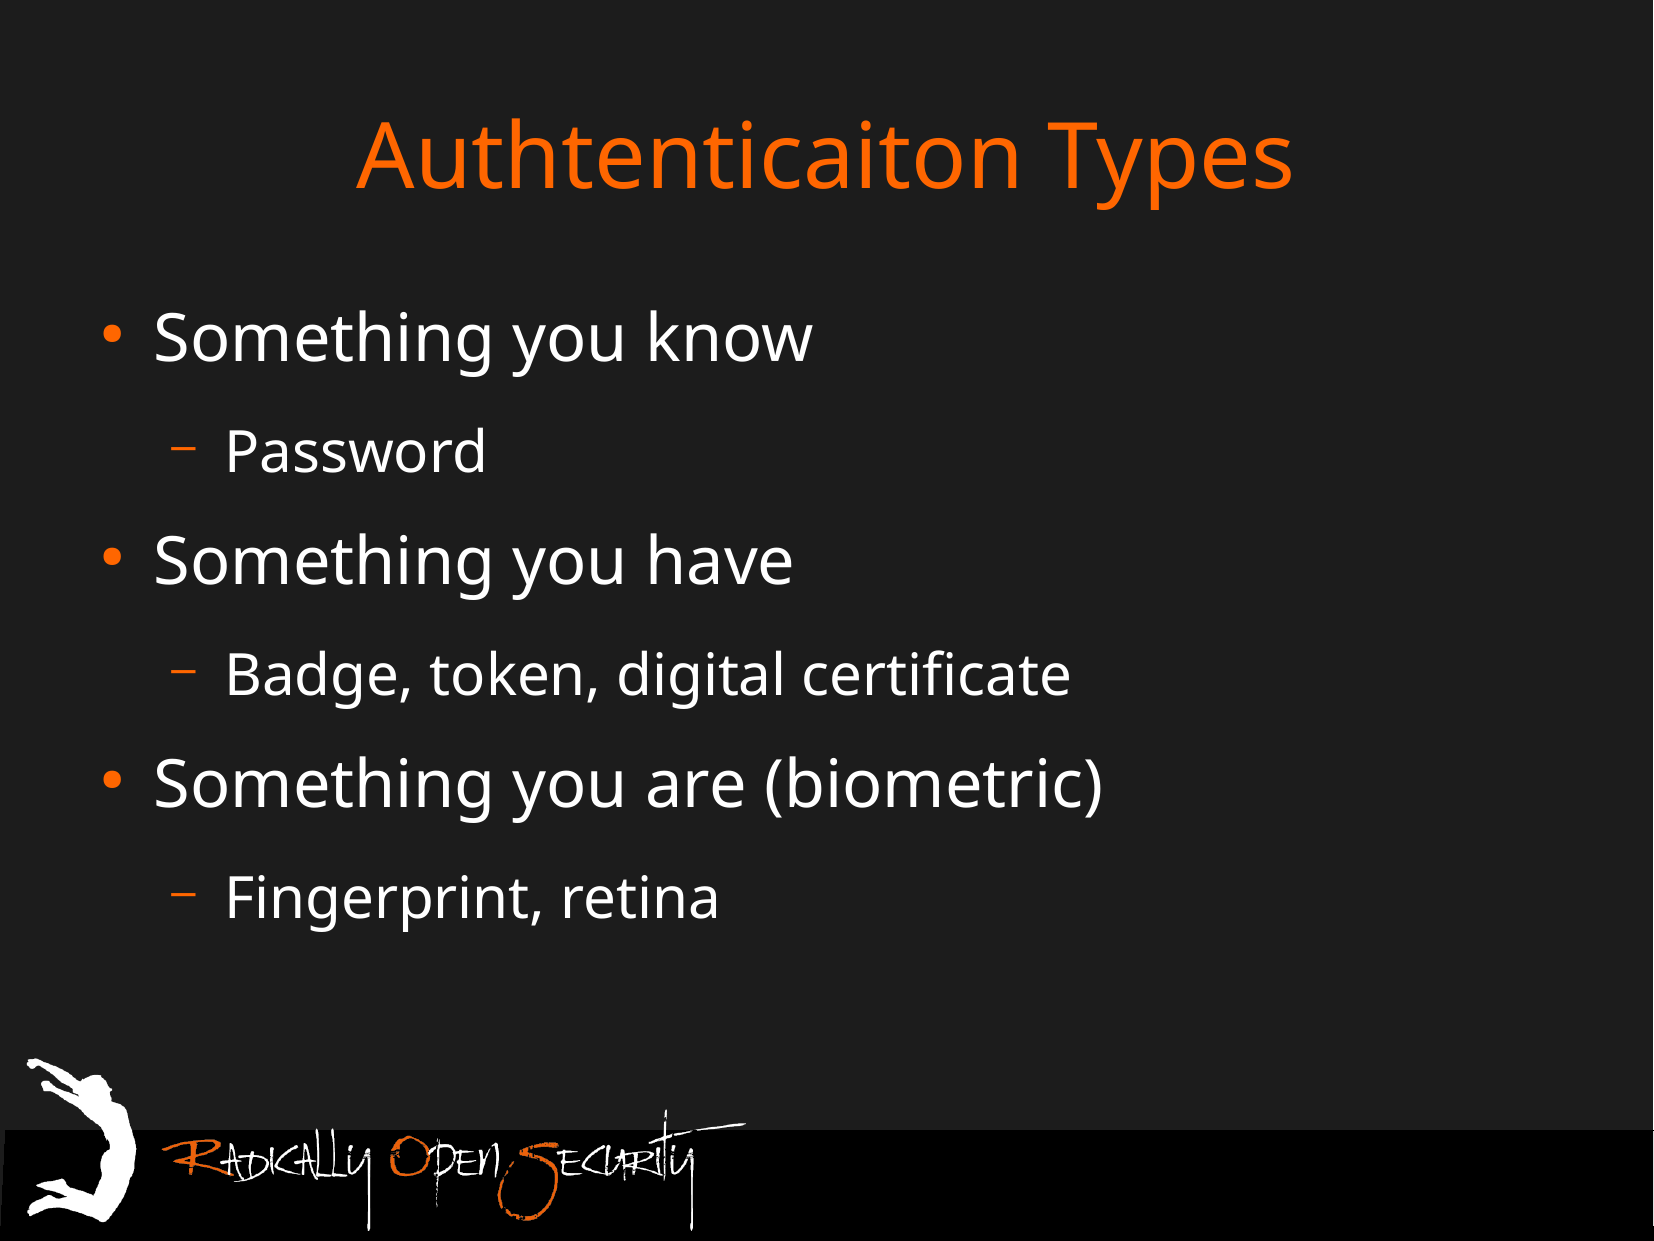

# Authtenticaiton Types
Something you know
Password
Something you have
Badge, token, digital certificate
Something you are (biometric)
Fingerprint, retina